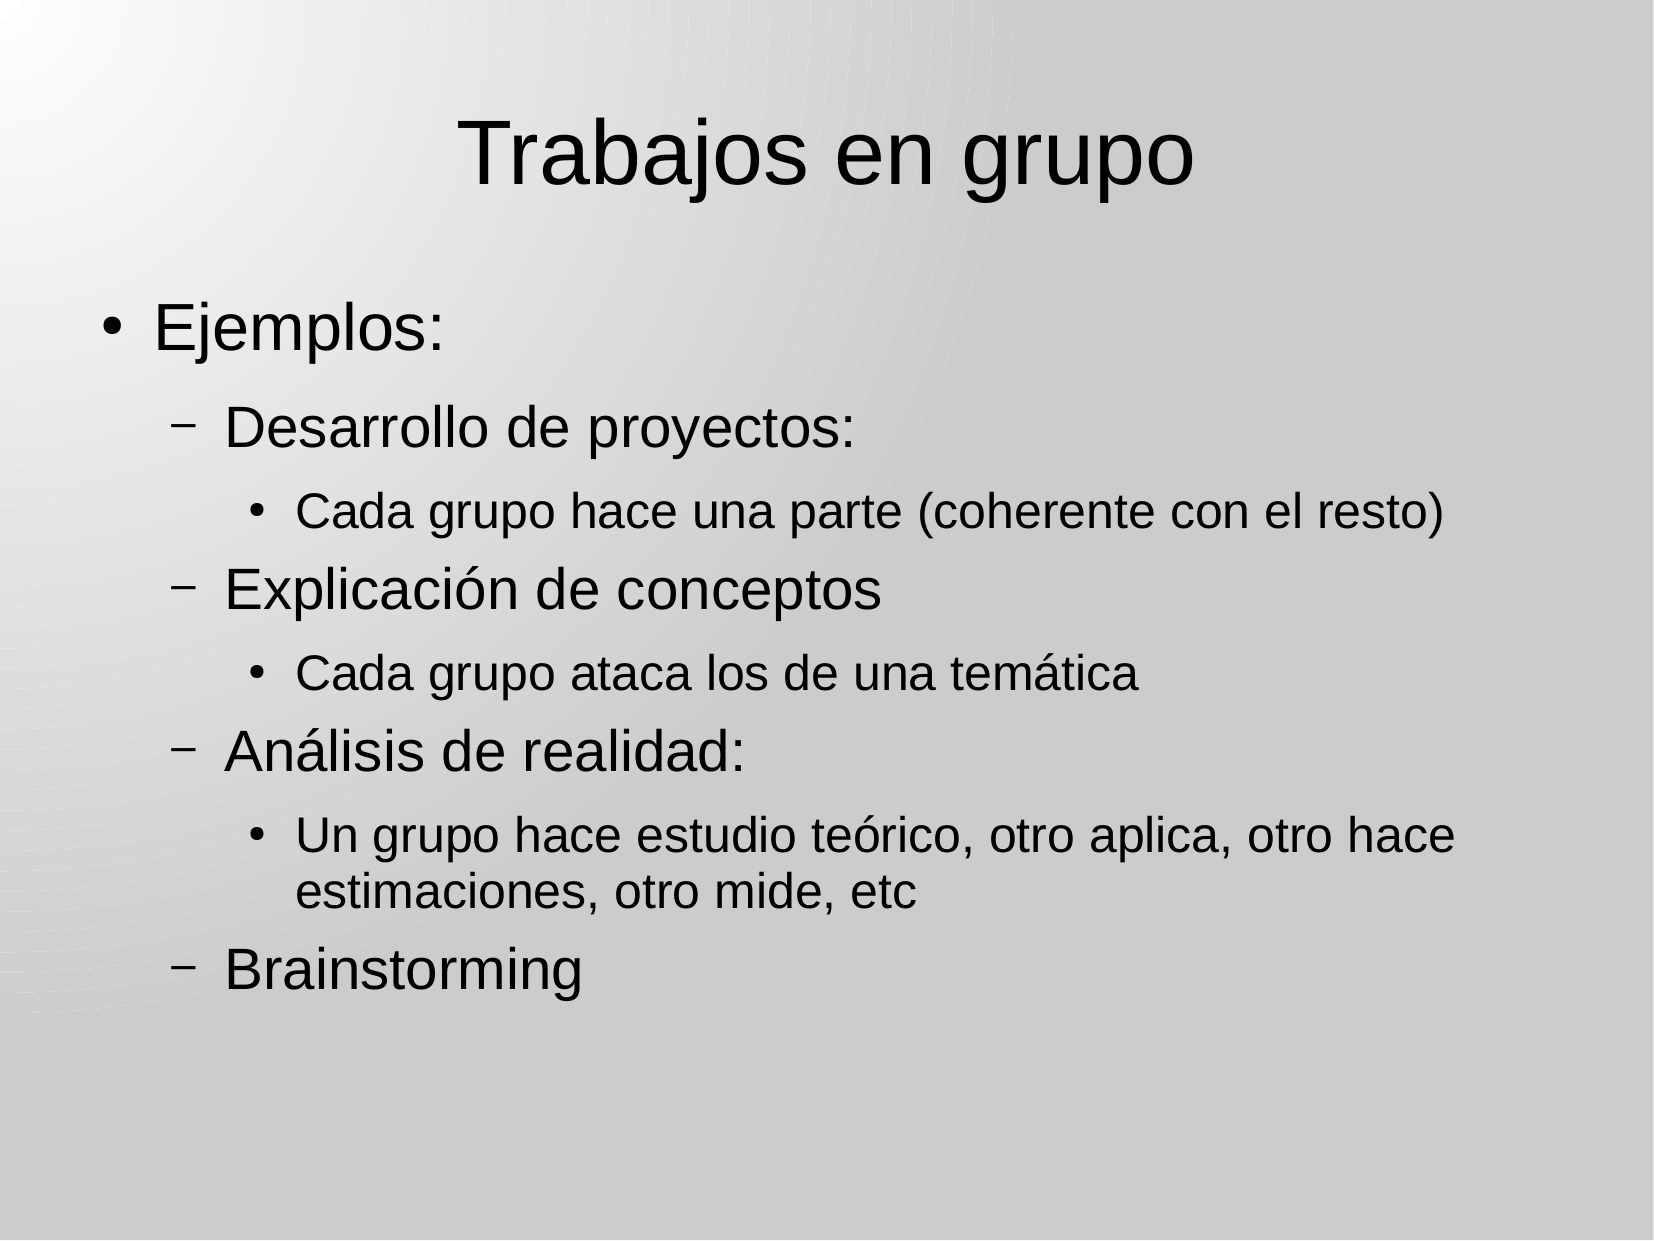

# Trabajos en grupo
Ejemplos:
Desarrollo de proyectos:
Cada grupo hace una parte (coherente con el resto)
Explicación de conceptos
Cada grupo ataca los de una temática
Análisis de realidad:
Un grupo hace estudio teórico, otro aplica, otro hace estimaciones, otro mide, etc
Brainstorming